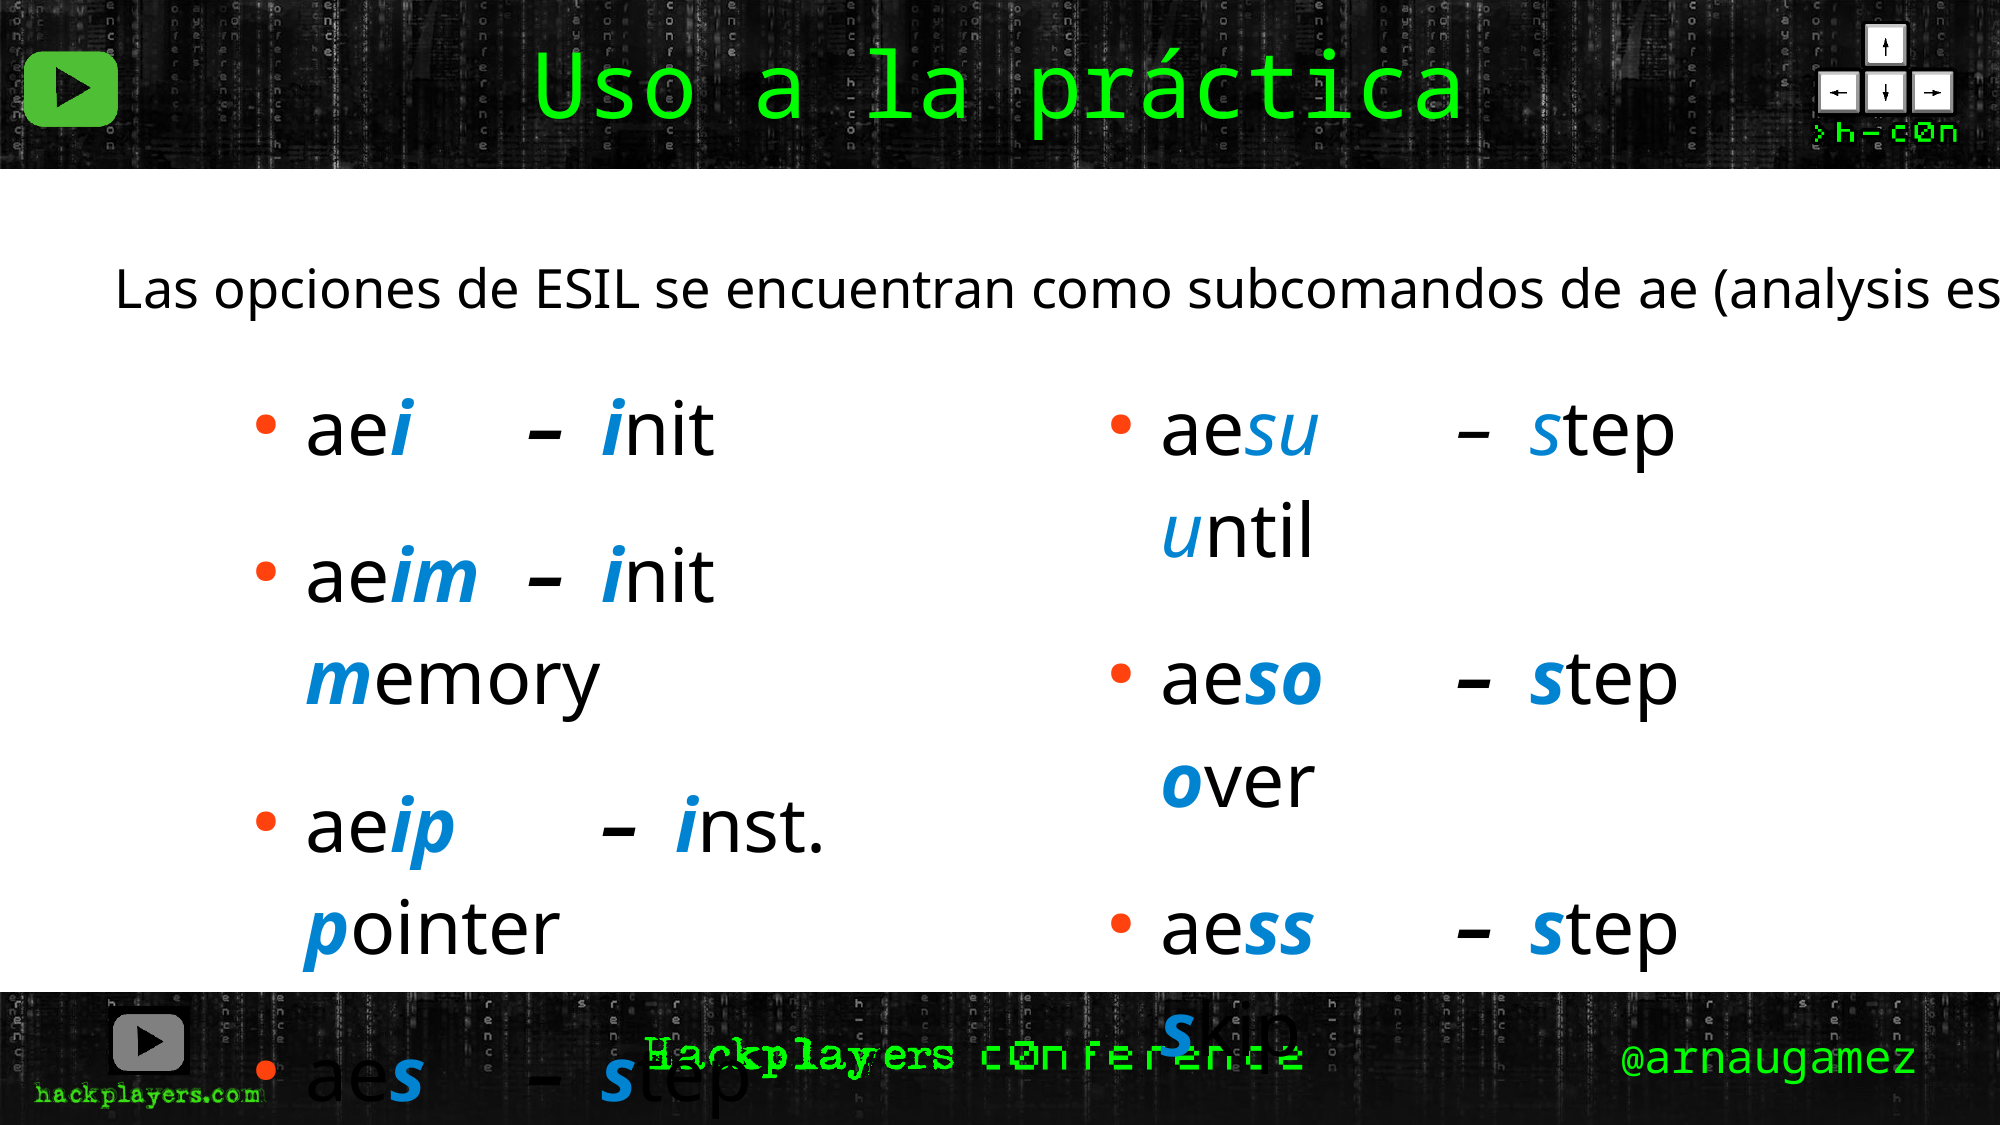

# Uso a la práctica
Las opciones de ESIL se encuentran como subcomandos de ae (analysis esil)
aei		–	init
aeim	–	init memory
aeip		–	inst. pointer
aes		–	step
aesu		–	step until
aeso		–	step over
aess		–	step skip
aer		–	registers